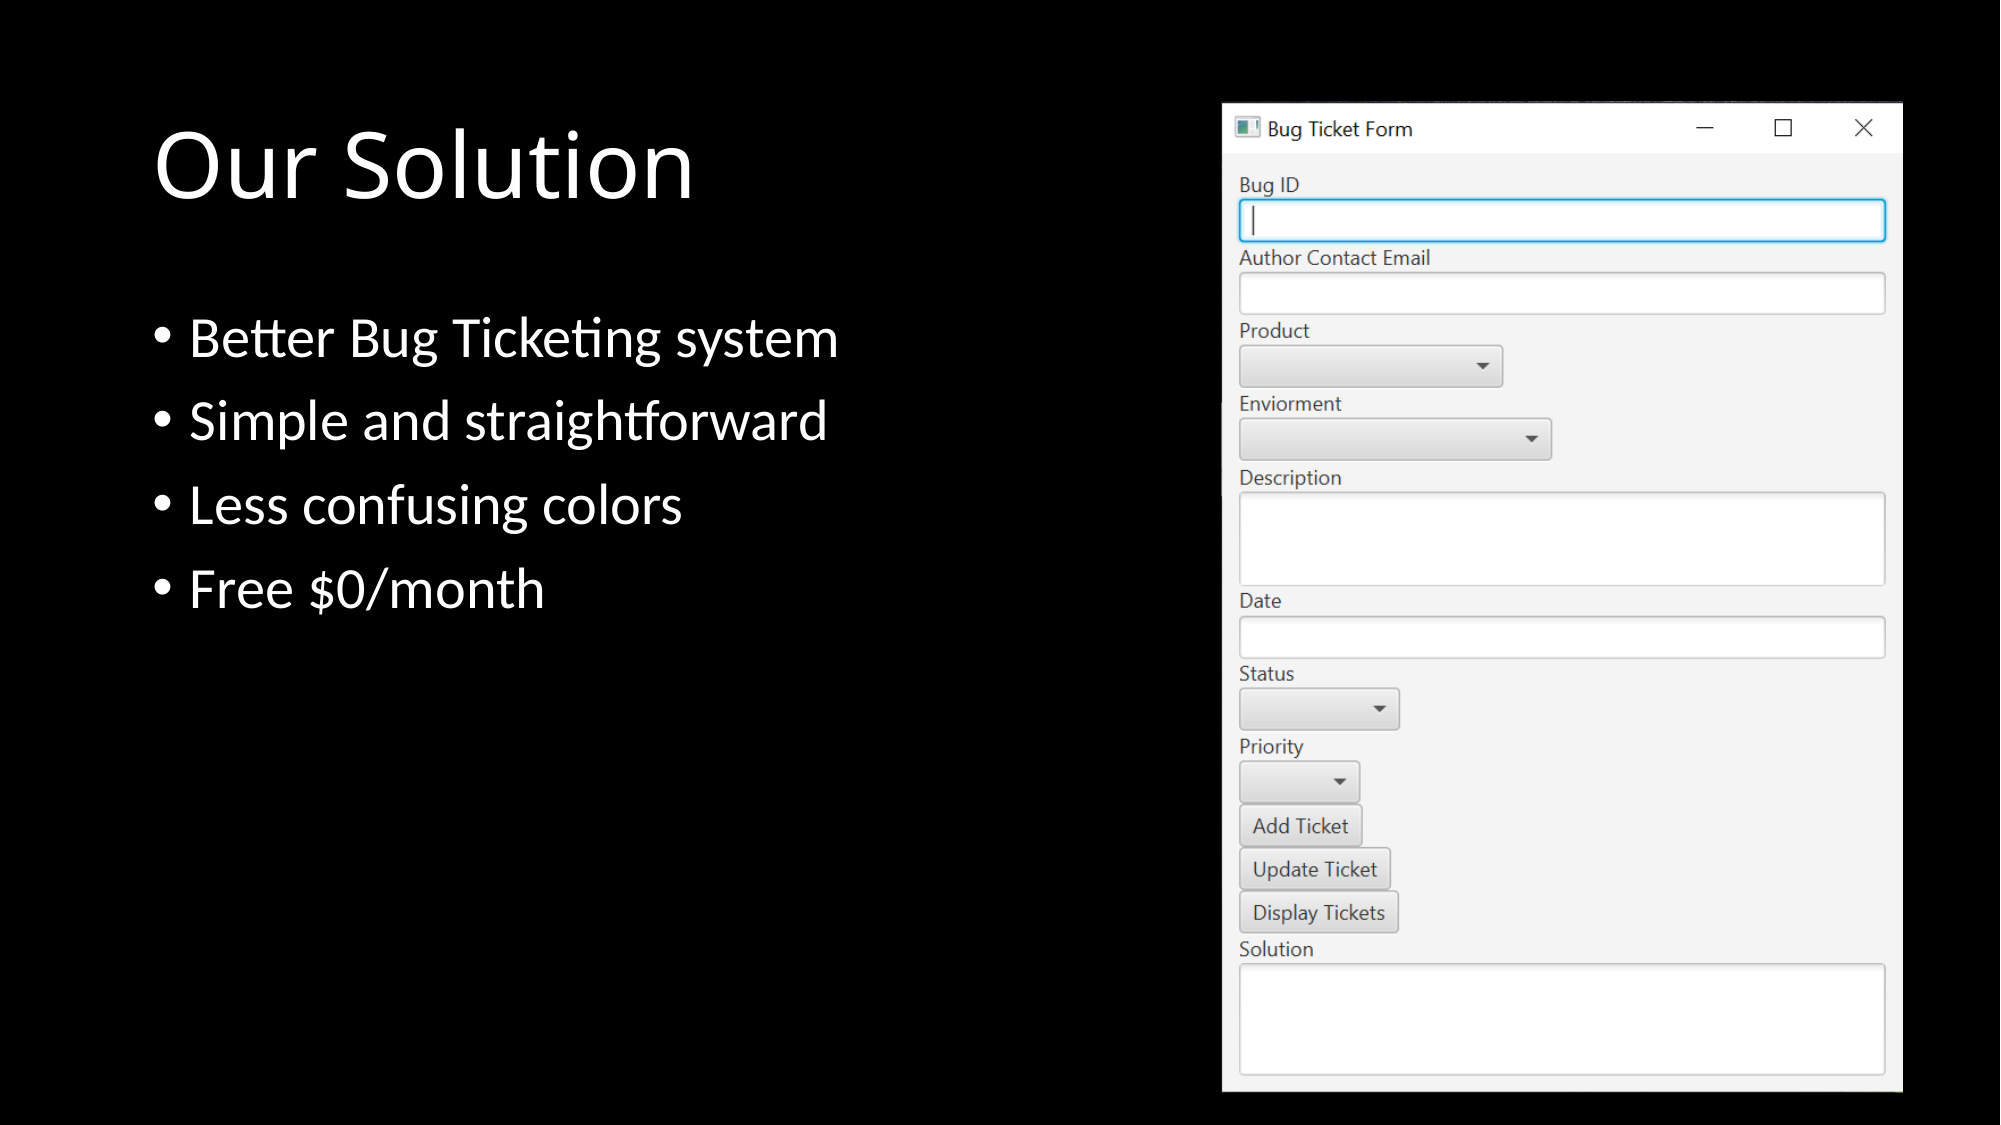

# Our Solution
Better Bug Ticketing system
Simple and straightforward
Less confusing colors
Free $0/month